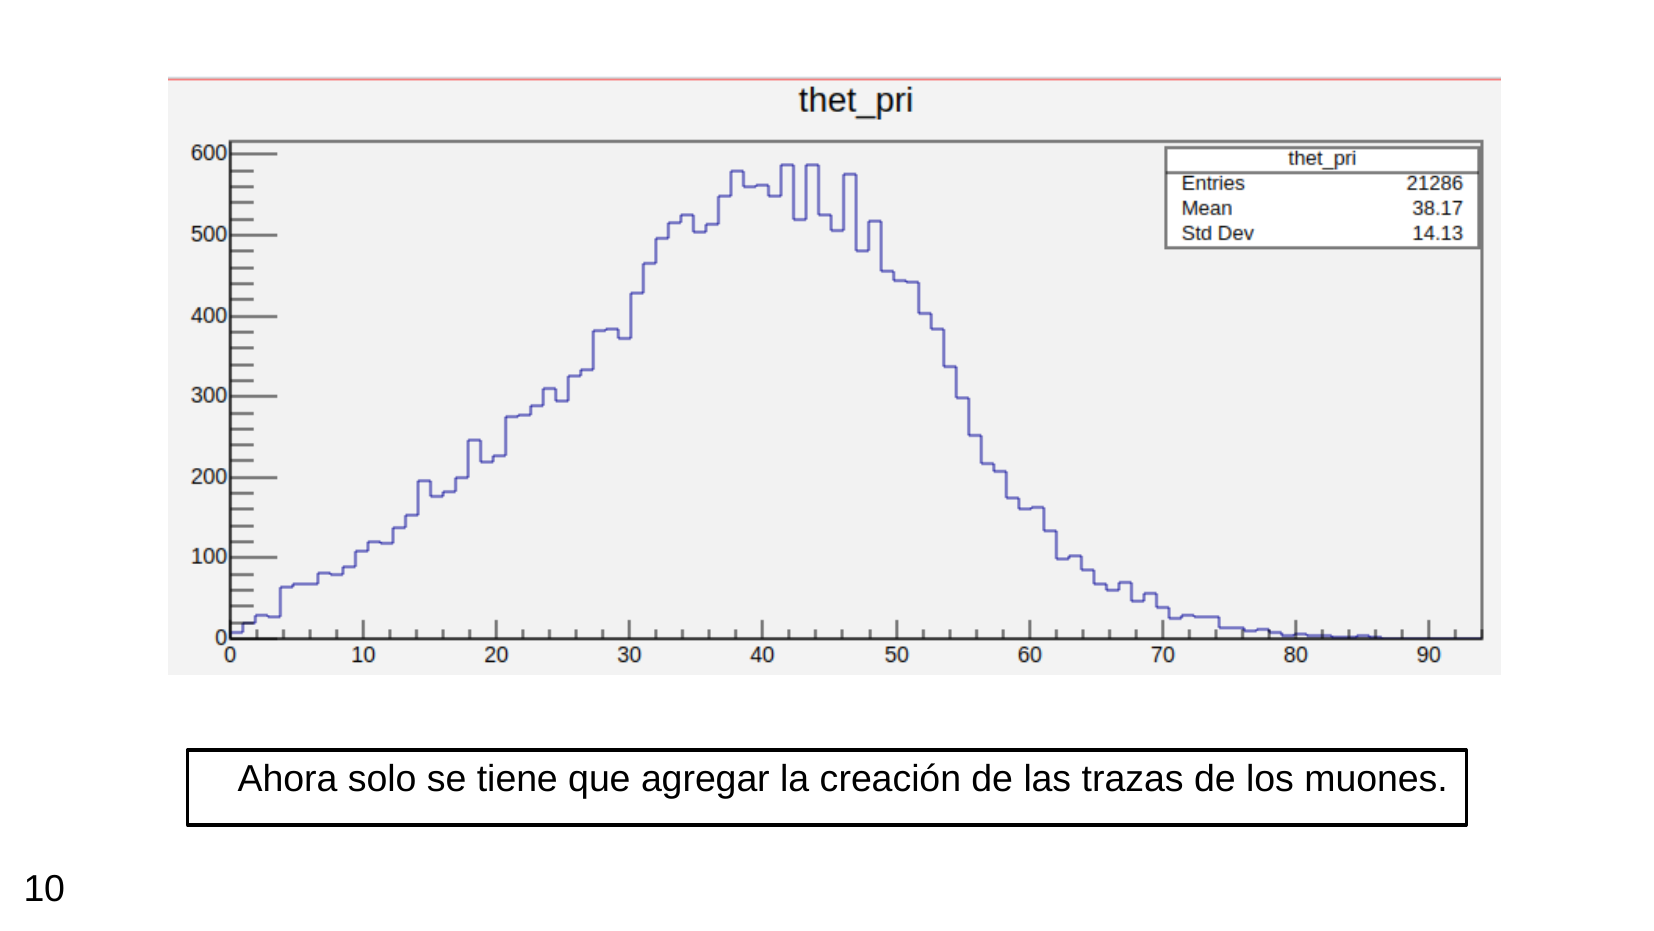

Ahora solo se tiene que agregar la creación de las trazas de los muones.